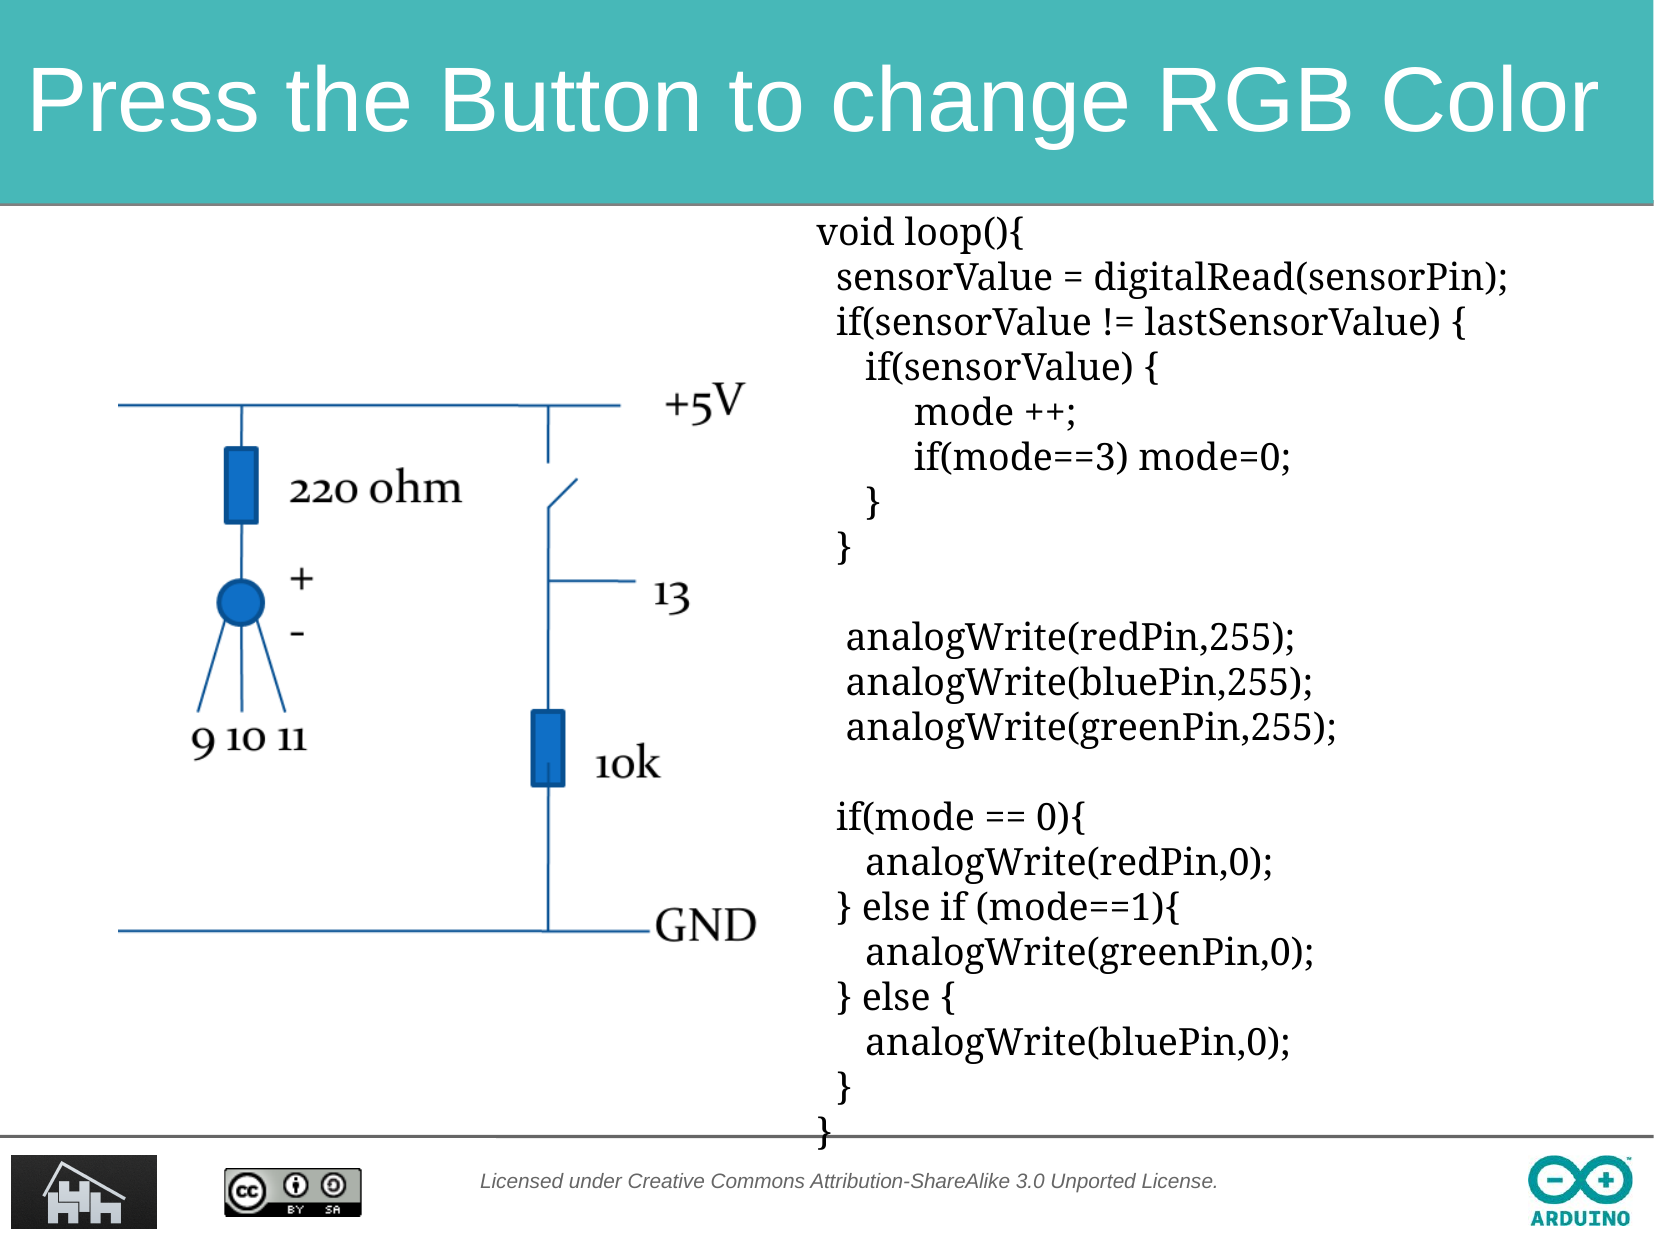

# Press the Button to change RGB Color
void loop(){
 sensorValue = digitalRead(sensorPin);
 if(sensorValue != lastSensorValue) {
 if(sensorValue) {
 mode ++;
 if(mode==3) mode=0;
 }
 }
 analogWrite(redPin,255);
 analogWrite(bluePin,255);
 analogWrite(greenPin,255);
 if(mode == 0){
 analogWrite(redPin,0);
 } else if (mode==1){
 analogWrite(greenPin,0);
 } else {
 analogWrite(bluePin,0);
 }
}